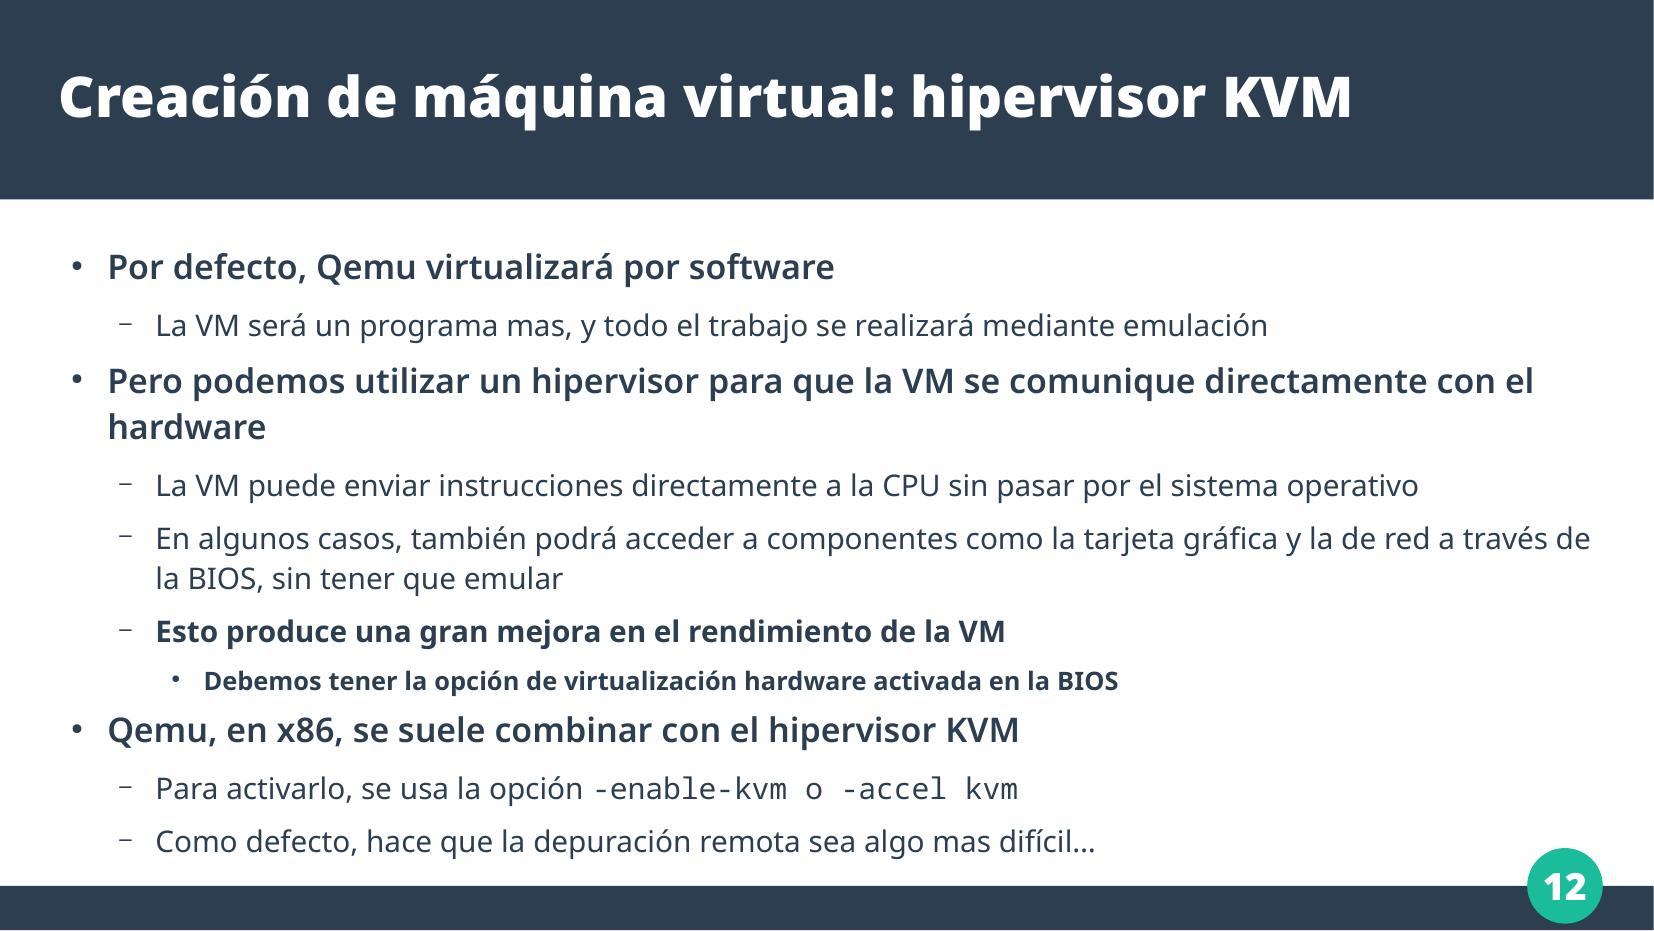

# Creación de máquina virtual: hipervisor KVM
Por defecto, Qemu virtualizará por software
La VM será un programa mas, y todo el trabajo se realizará mediante emulación
Pero podemos utilizar un hipervisor para que la VM se comunique directamente con el hardware
La VM puede enviar instrucciones directamente a la CPU sin pasar por el sistema operativo
En algunos casos, también podrá acceder a componentes como la tarjeta gráfica y la de red a través de la BIOS, sin tener que emular
Esto produce una gran mejora en el rendimiento de la VM
Debemos tener la opción de virtualización hardware activada en la BIOS
Qemu, en x86, se suele combinar con el hipervisor KVM
Para activarlo, se usa la opción -enable-kvm o -accel kvm
Como defecto, hace que la depuración remota sea algo mas difícil…